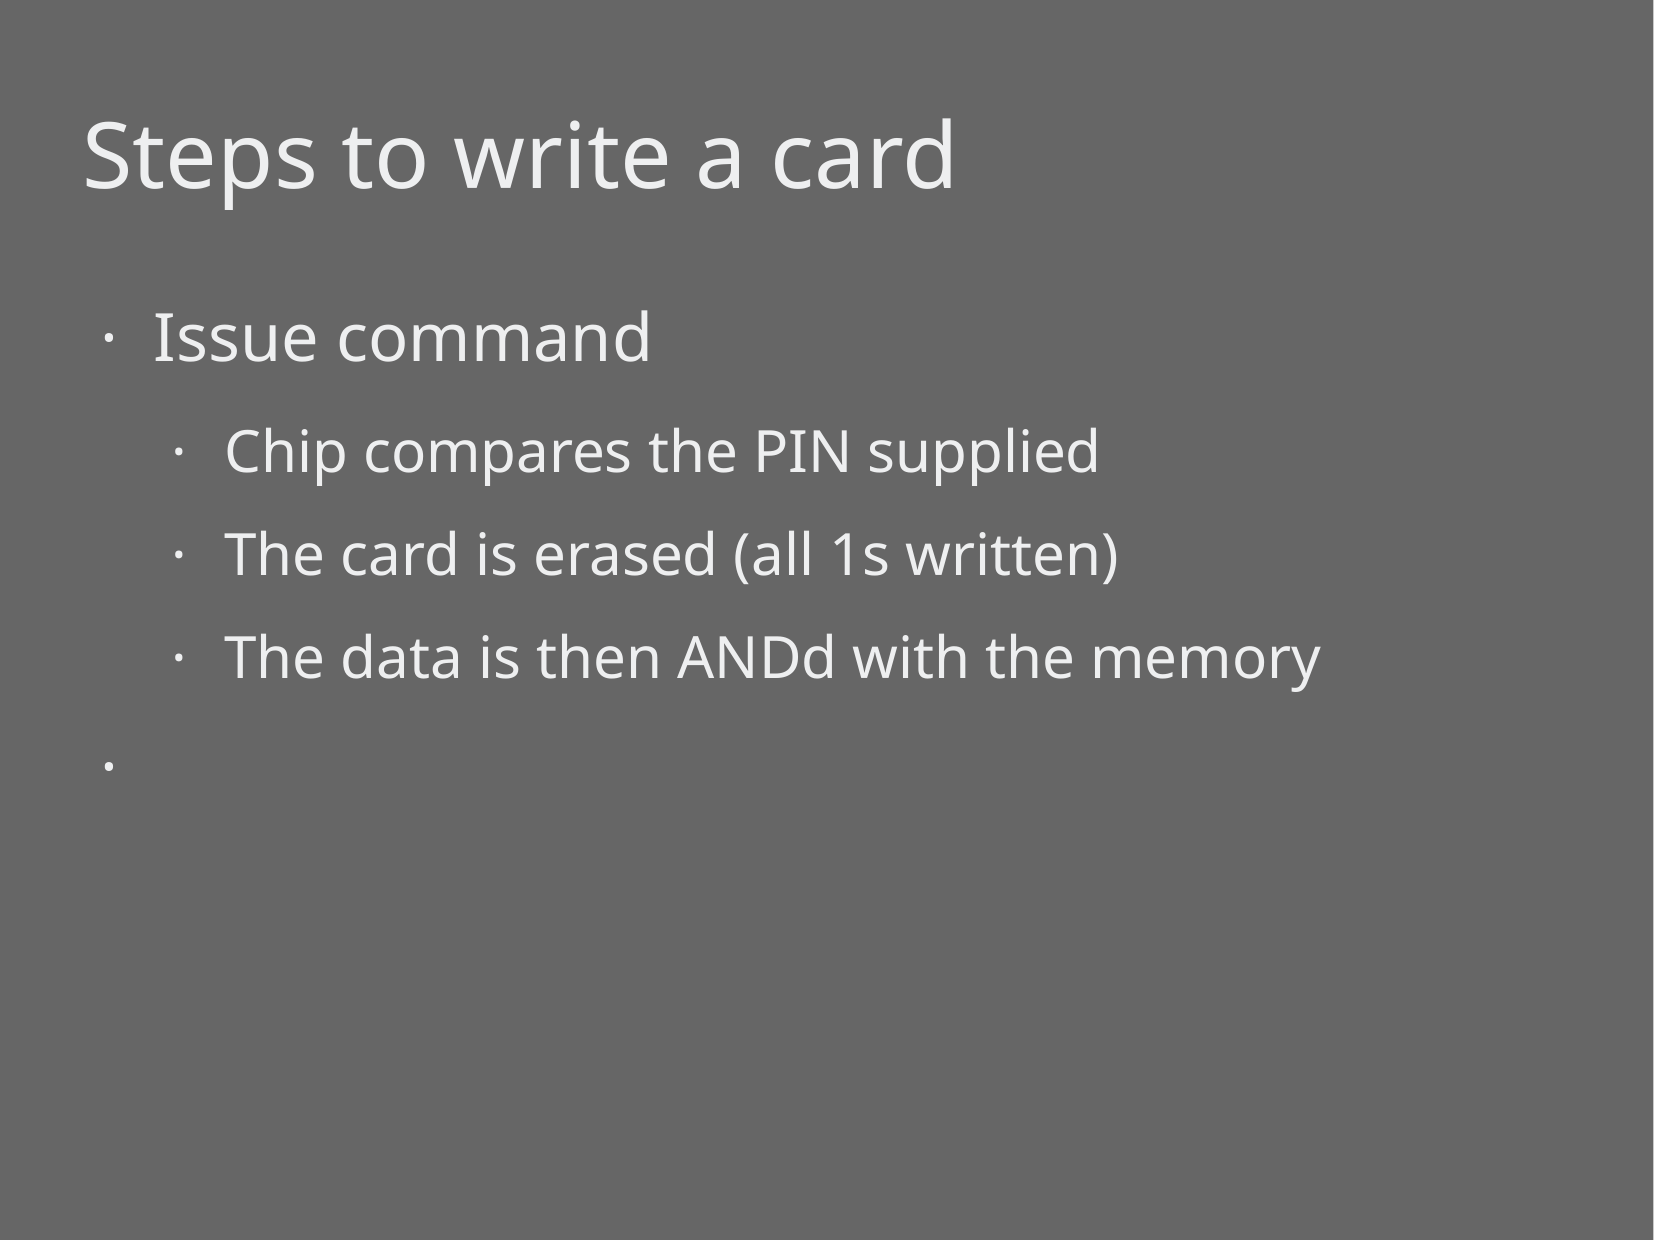

# Steps to write a card
Issue command
Chip compares the PIN supplied
The card is erased (all 1s written)
The data is then ANDd with the memory